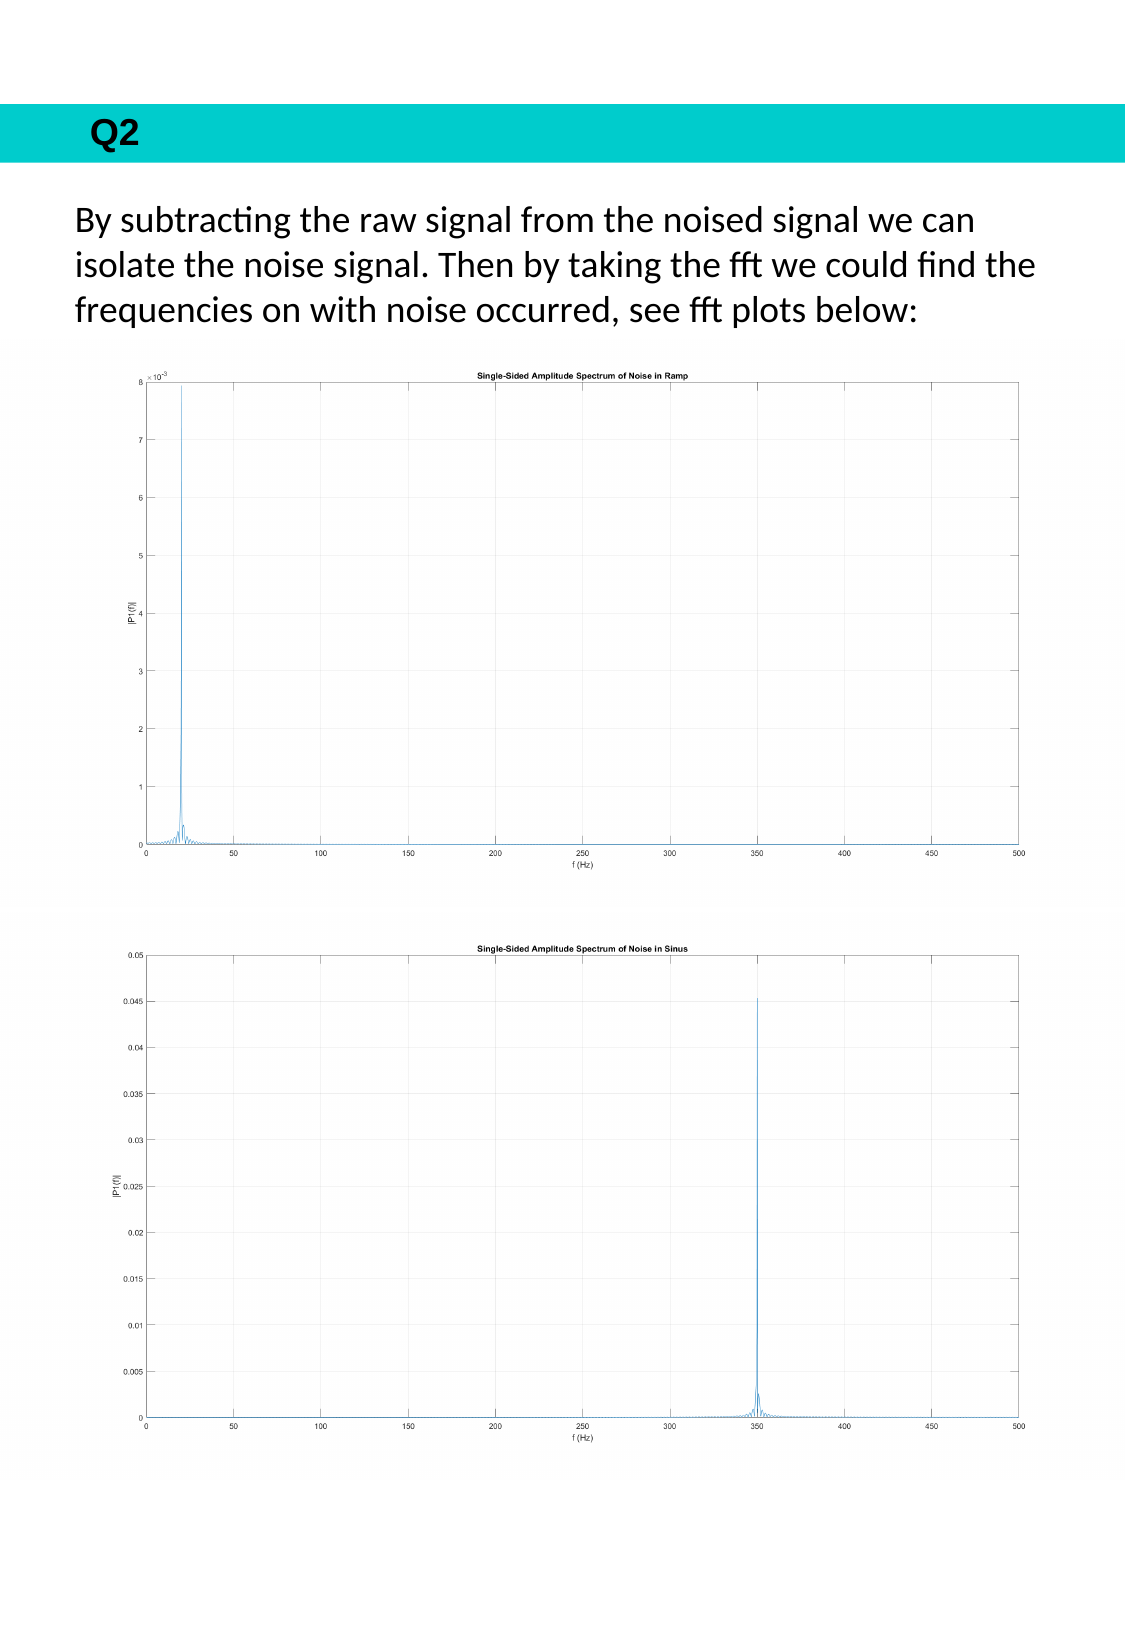

Q2
By subtracting the raw signal from the noised signal we can isolate the noise signal. Then by taking the fft we could find the frequencies on with noise occurred, see fft plots below: